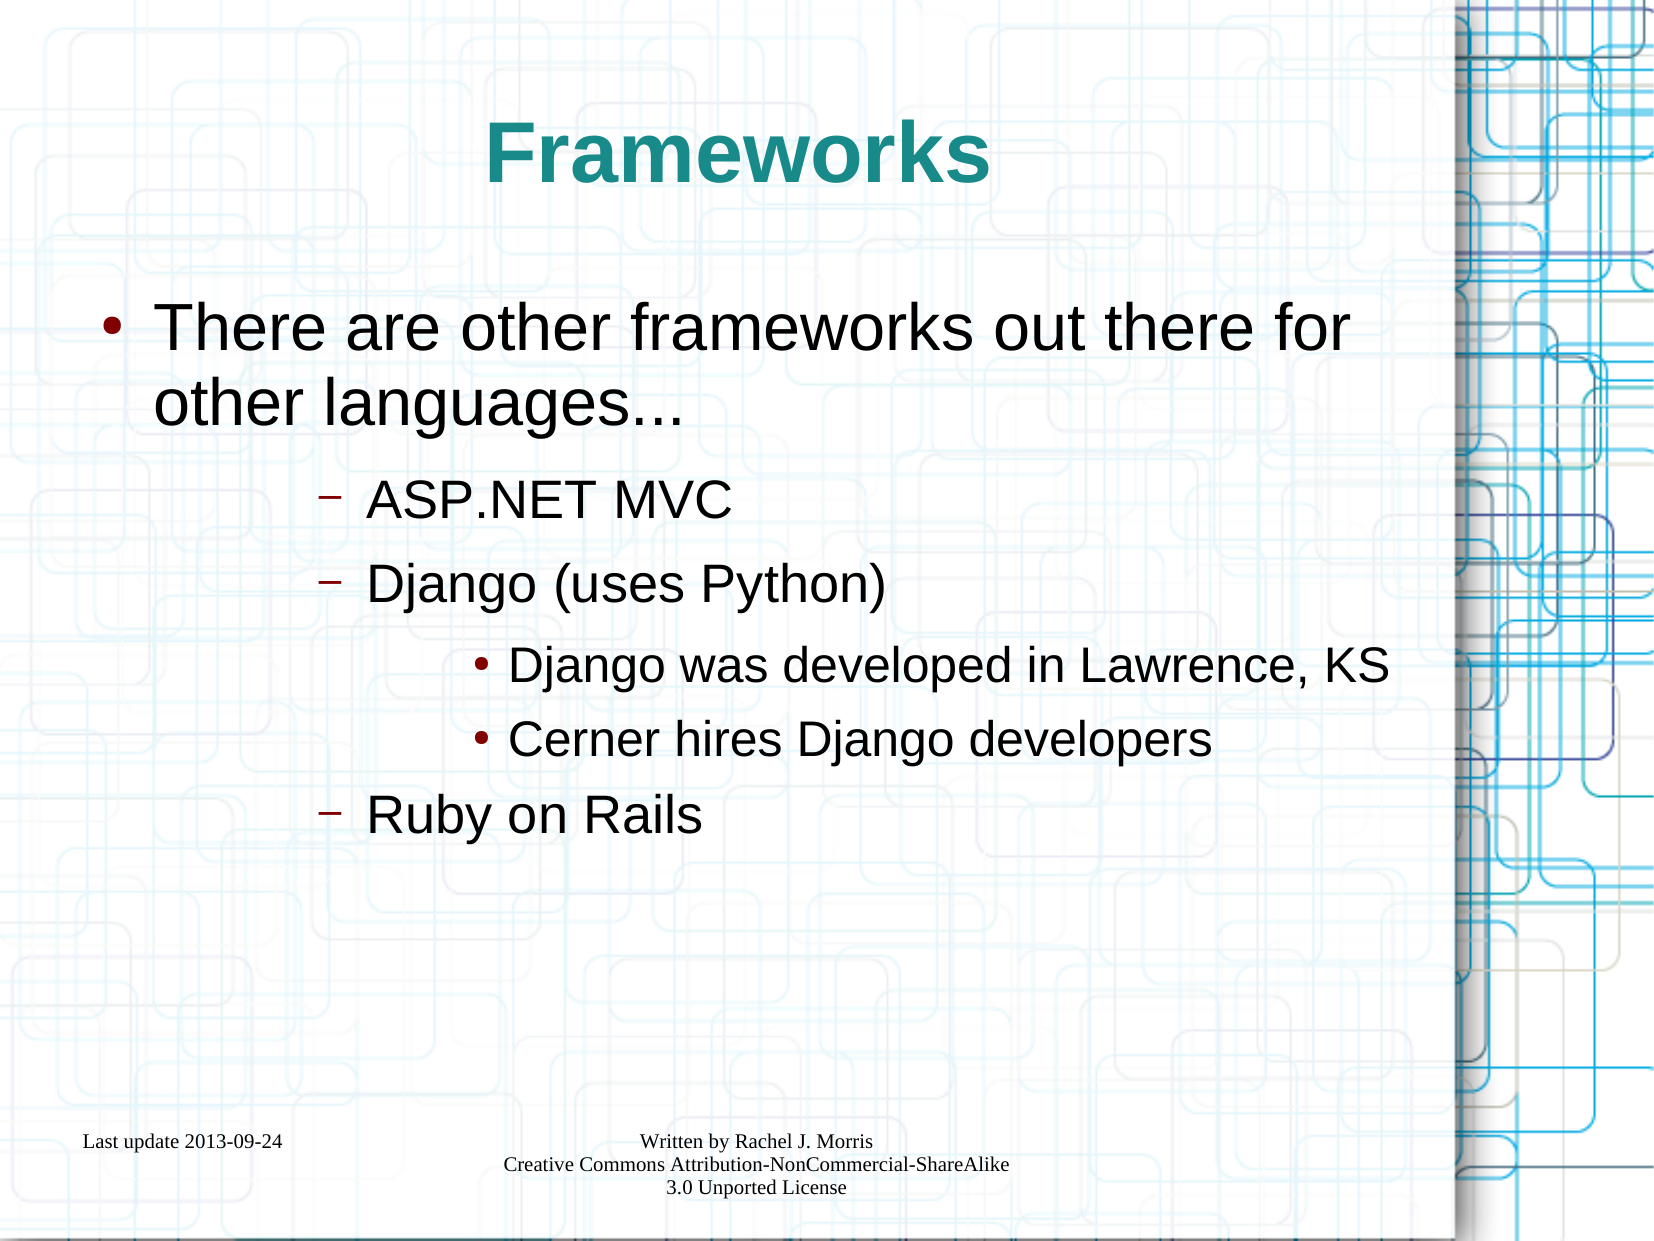

# Frameworks
There are other frameworks out there for other languages...
ASP.NET MVC
Django (uses Python)
Django was developed in Lawrence, KS
Cerner hires Django developers
Ruby on Rails